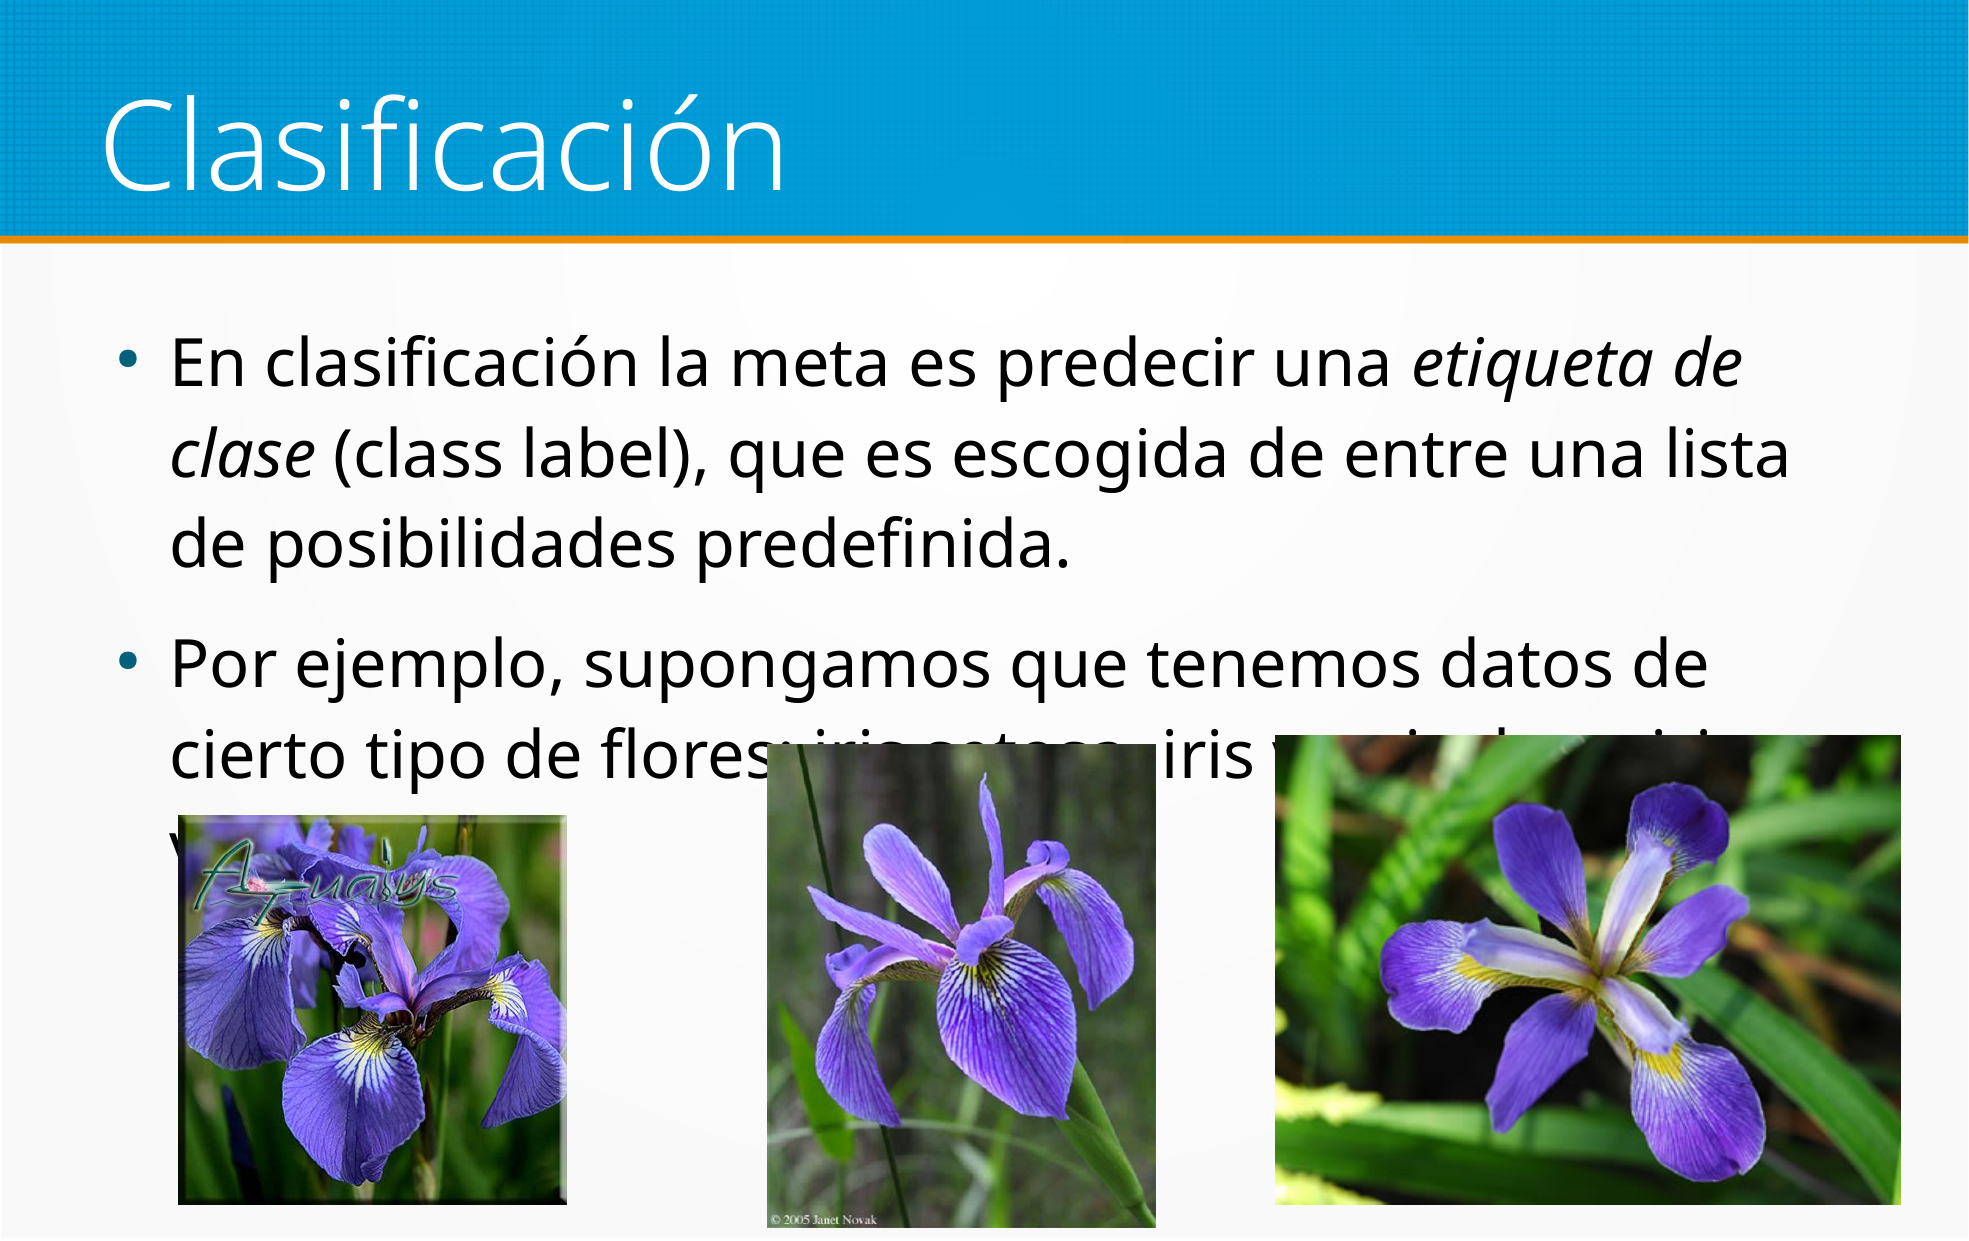

# Clasificación
En clasificación la meta es predecir una etiqueta de clase (class label), que es escogida de entre una lista de posibilidades predefinida.
Por ejemplo, supongamos que tenemos datos de cierto tipo de flores: iris setosa, iris versicolor e iris virginica.